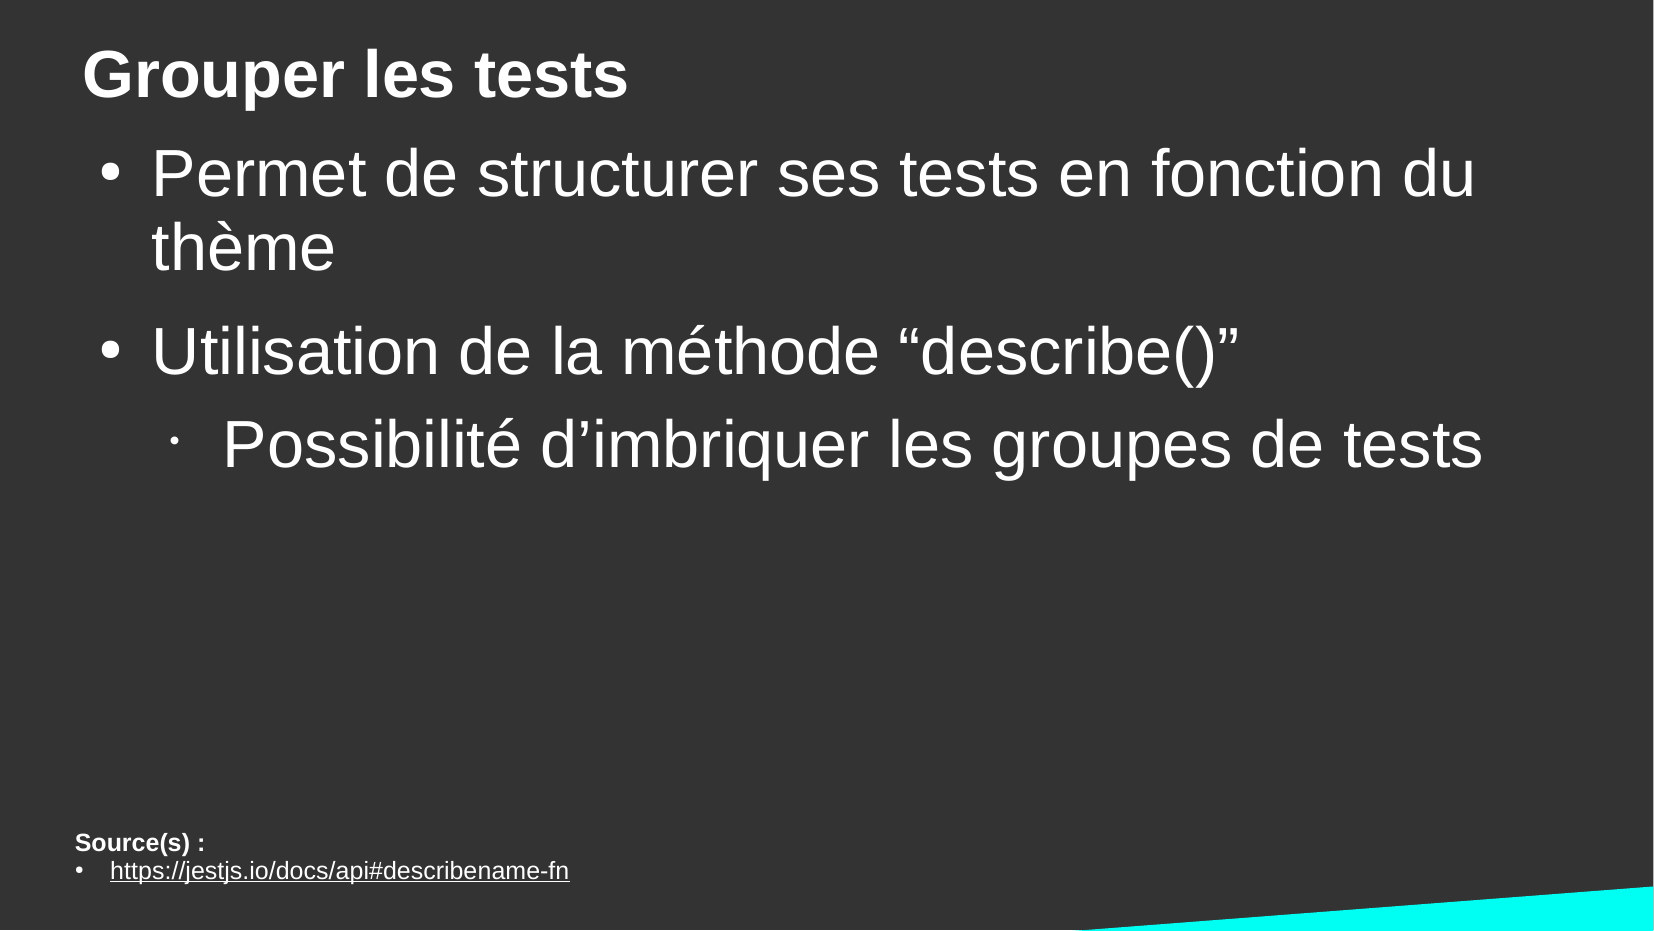

# Grouper les tests
Permet de structurer ses tests en fonction du thème
Utilisation de la méthode “describe()”
Possibilité d’imbriquer les groupes de tests
Source(s) :
https://jestjs.io/docs/api#describename-fn